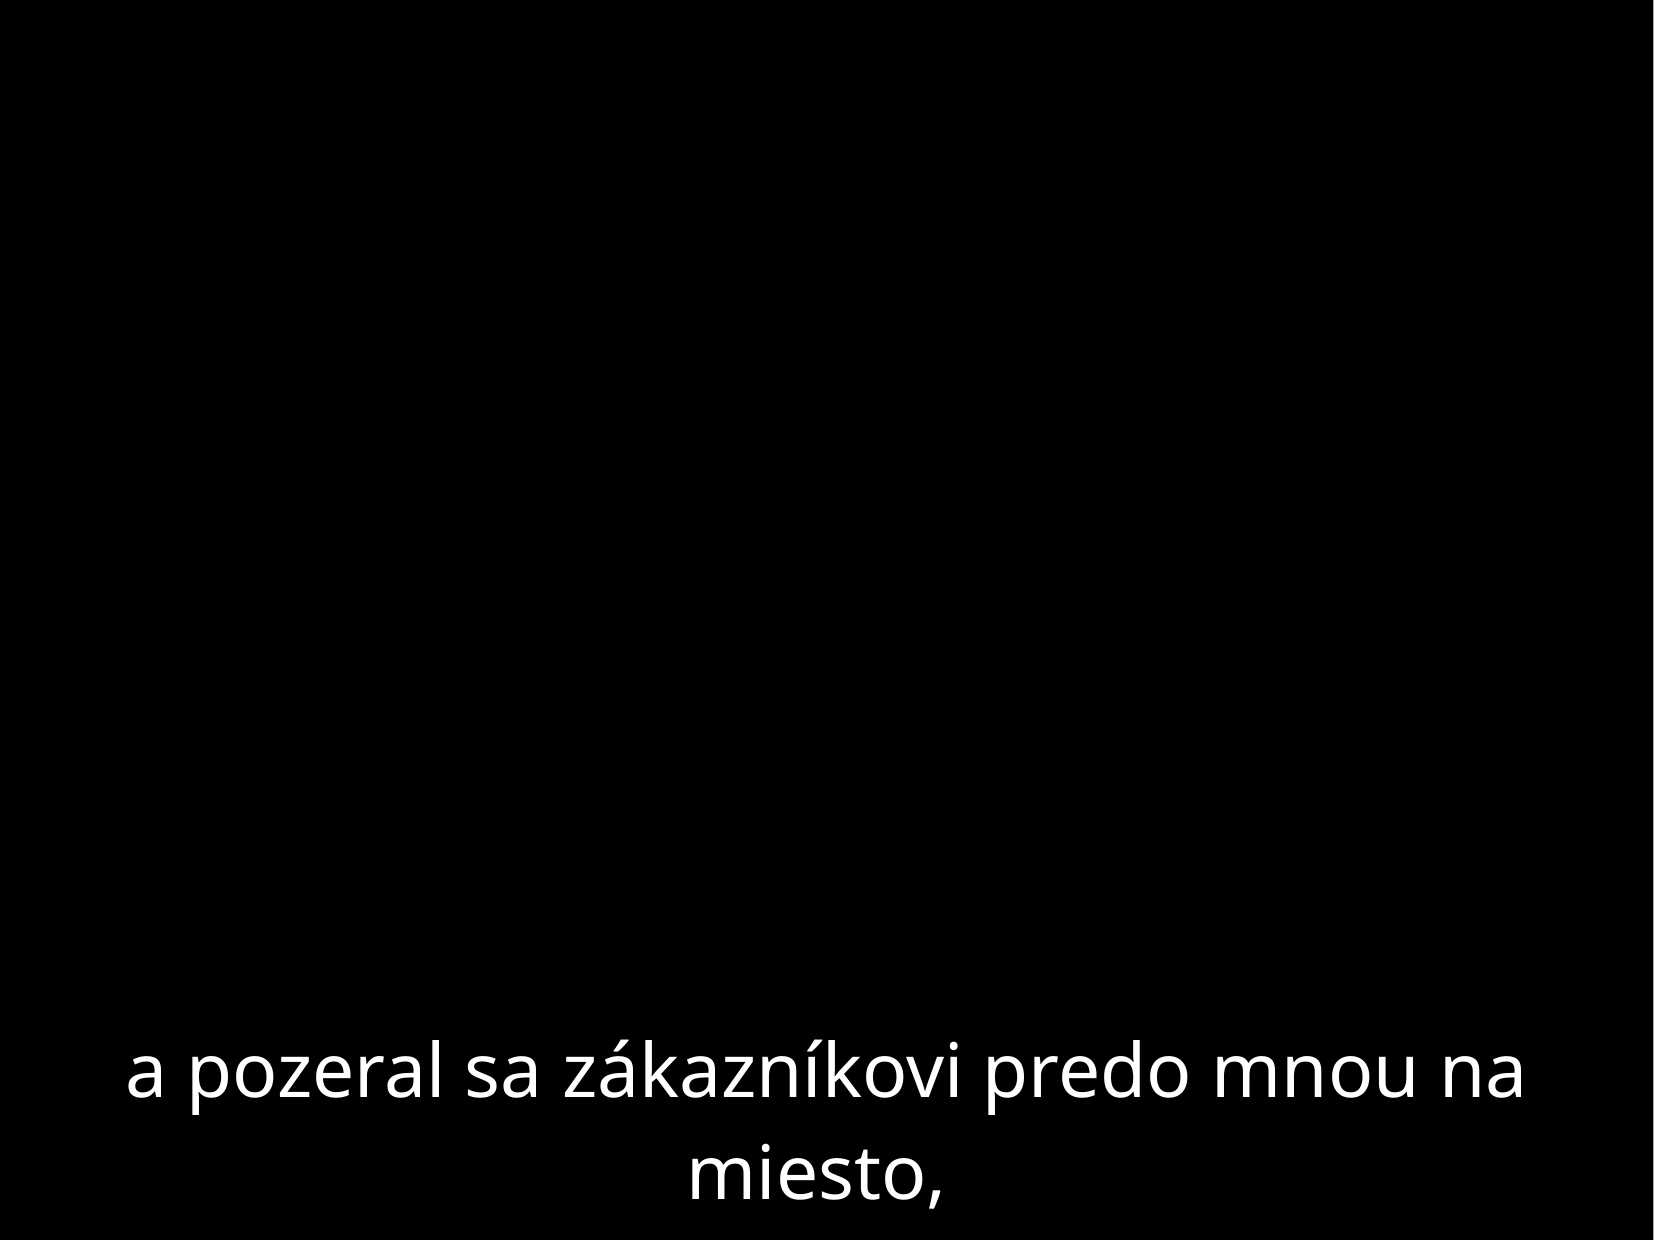

# a pozeral sa zákazníkovi predo mnou na miesto,